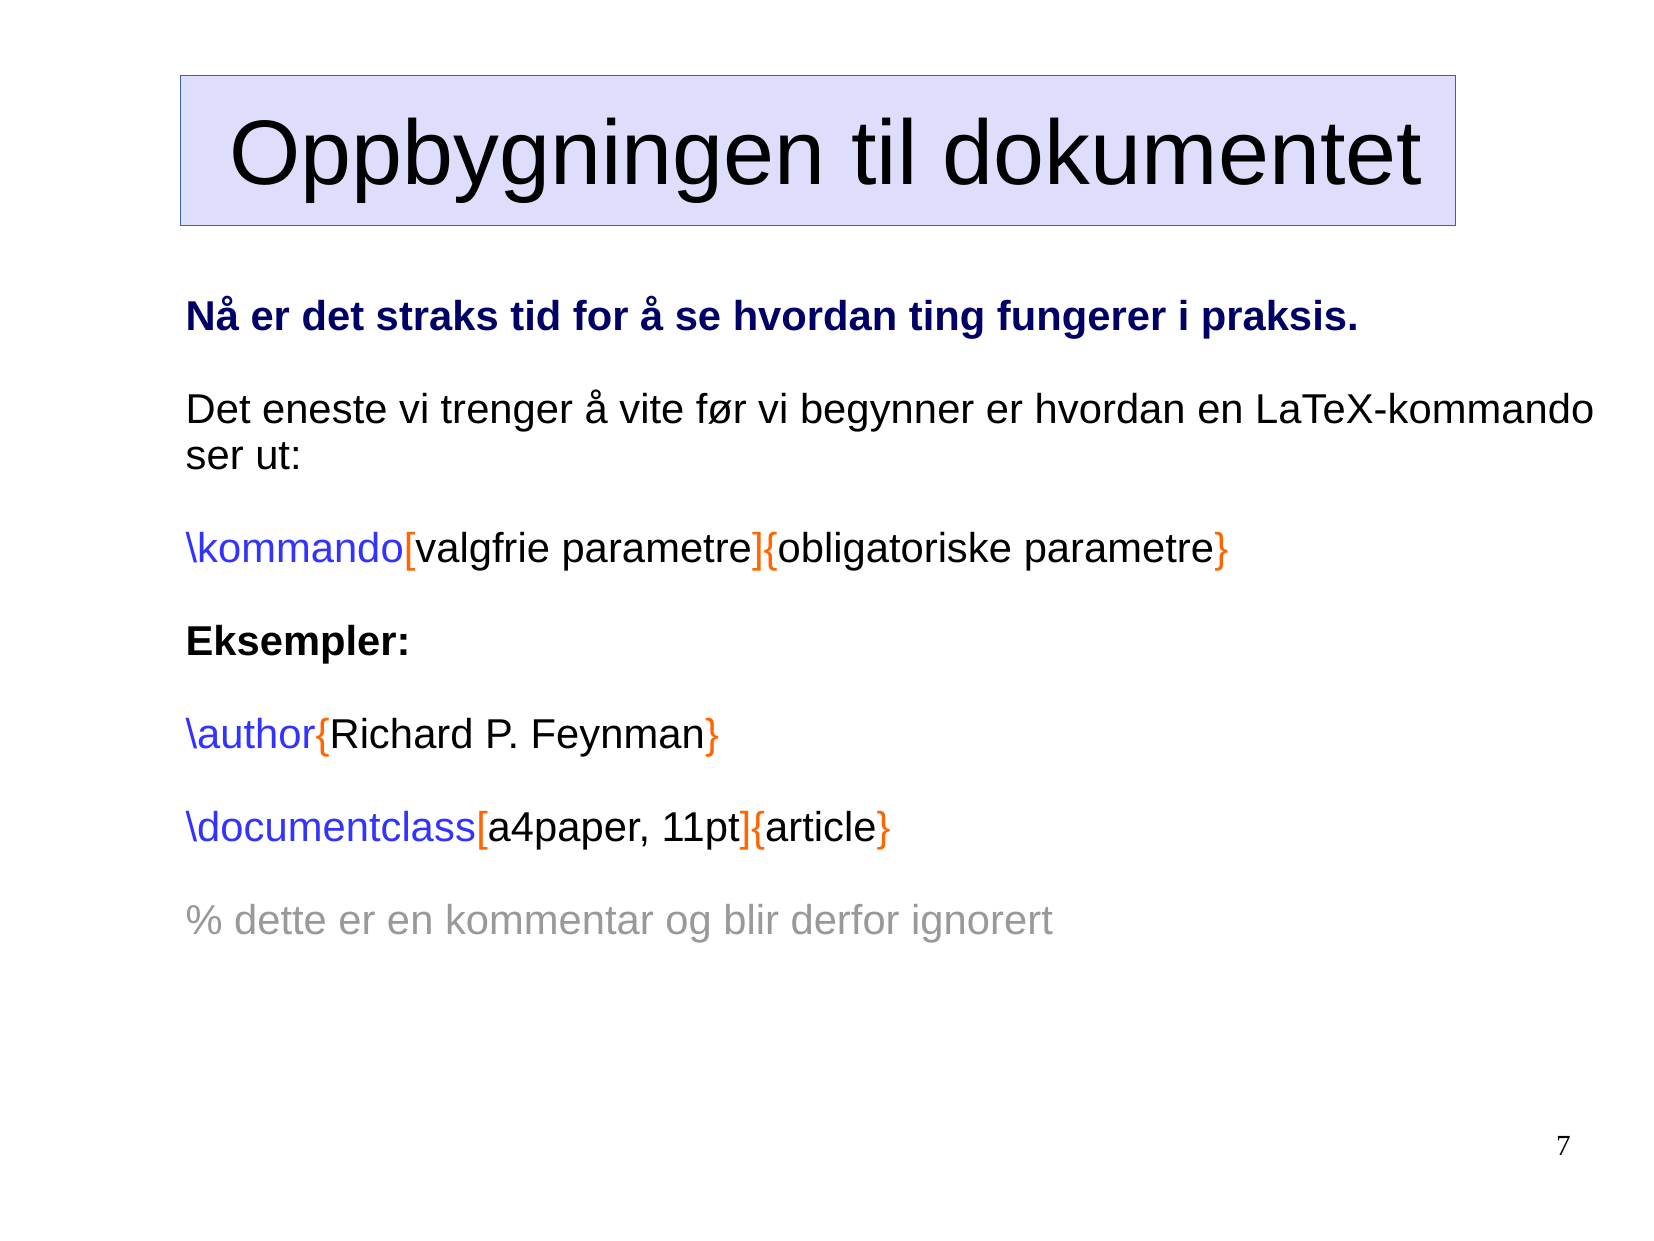

# Oppbygningen til dokumentet
Nå er det straks tid for å se hvordan ting fungerer i praksis.
Det eneste vi trenger å vite før vi begynner er hvordan en LaTeX-kommando
ser ut:
\kommando[valgfrie parametre]{obligatoriske parametre}
Eksempler:
\author{Richard P. Feynman}
\documentclass[a4paper, 11pt]{article}
% dette er en kommentar og blir derfor ignorert
7